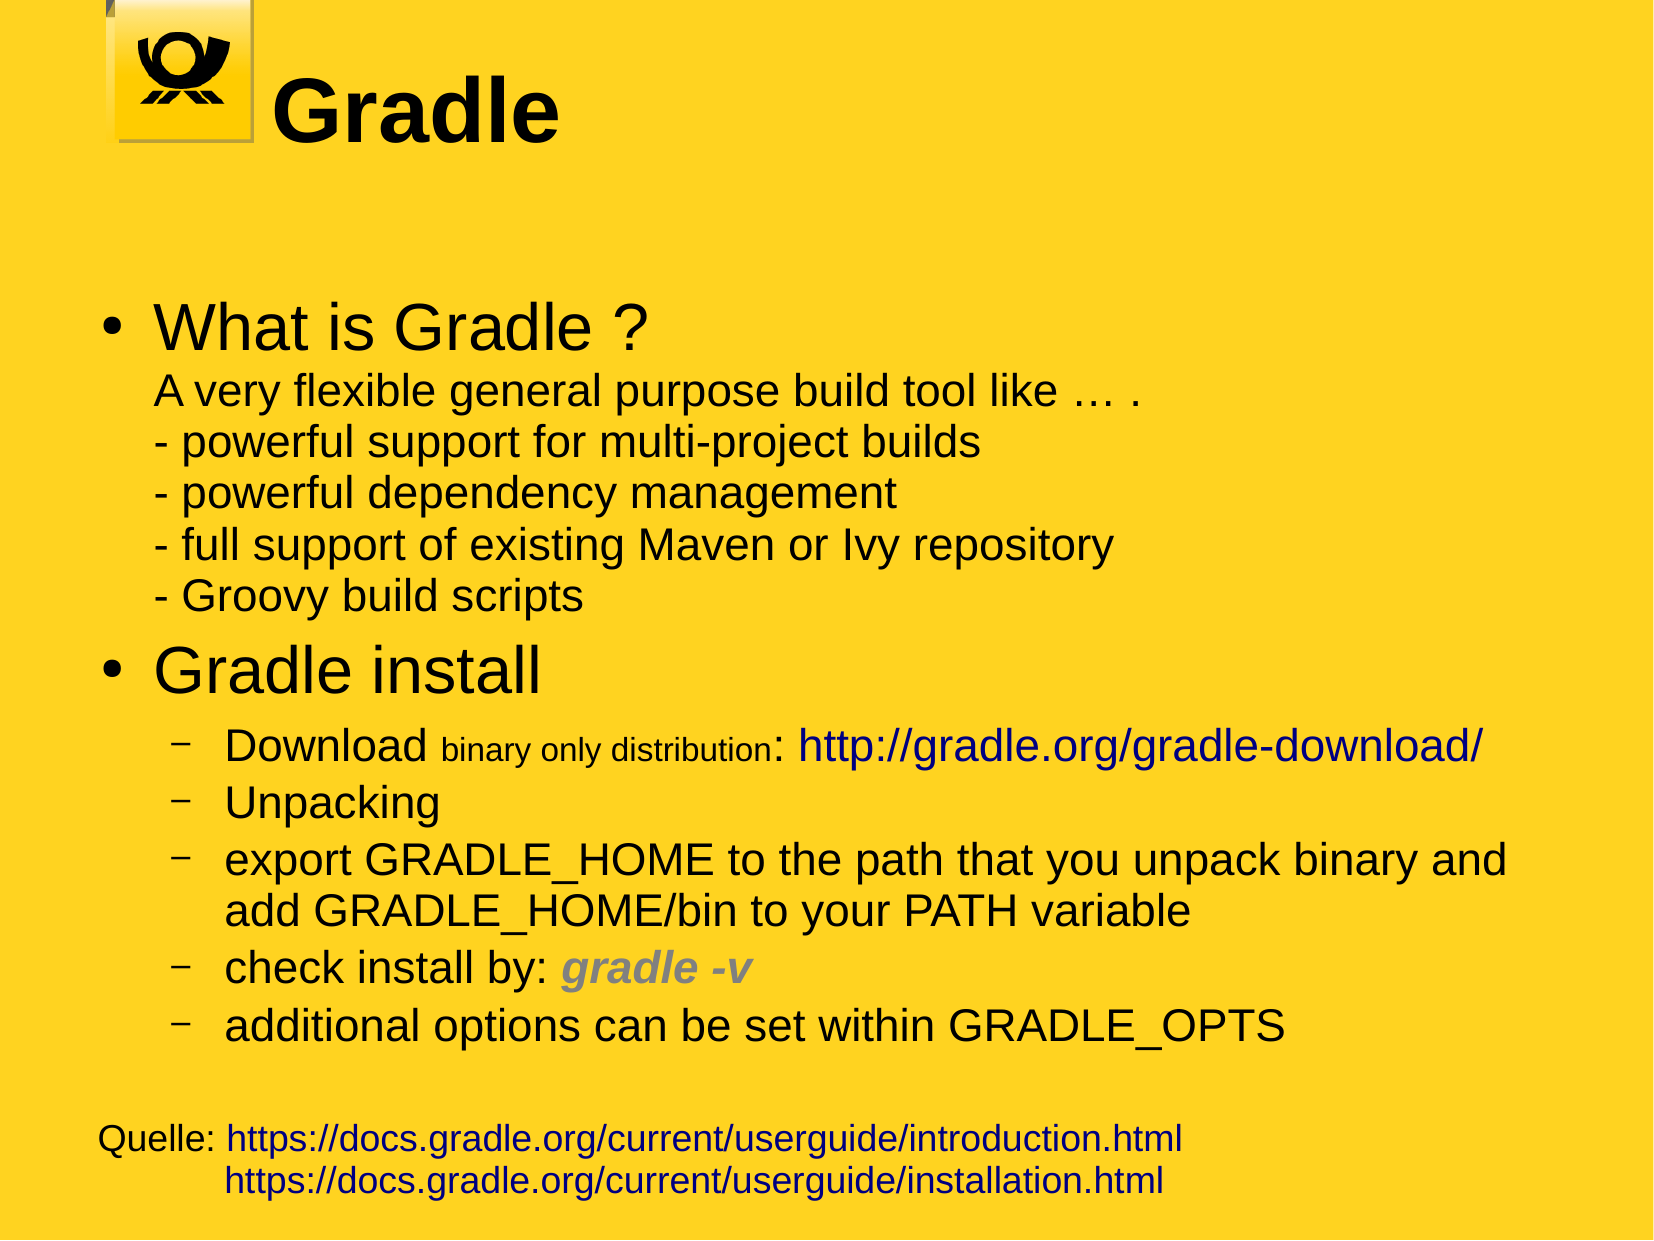

# Gradle
What is Gradle ?
A very flexible general purpose build tool like … .
- powerful support for multi-project builds
- powerful dependency management
- full support of existing Maven or Ivy repository
- Groovy build scripts
Gradle install
Download binary only distribution: http://gradle.org/gradle-download/
Unpacking
export GRADLE_HOME to the path that you unpack binary and add GRADLE_HOME/bin to your PATH variable
check install by: gradle -v
additional options can be set within GRADLE_OPTS
Quelle: https://docs.gradle.org/current/userguide/introduction.html
https://docs.gradle.org/current/userguide/installation.html